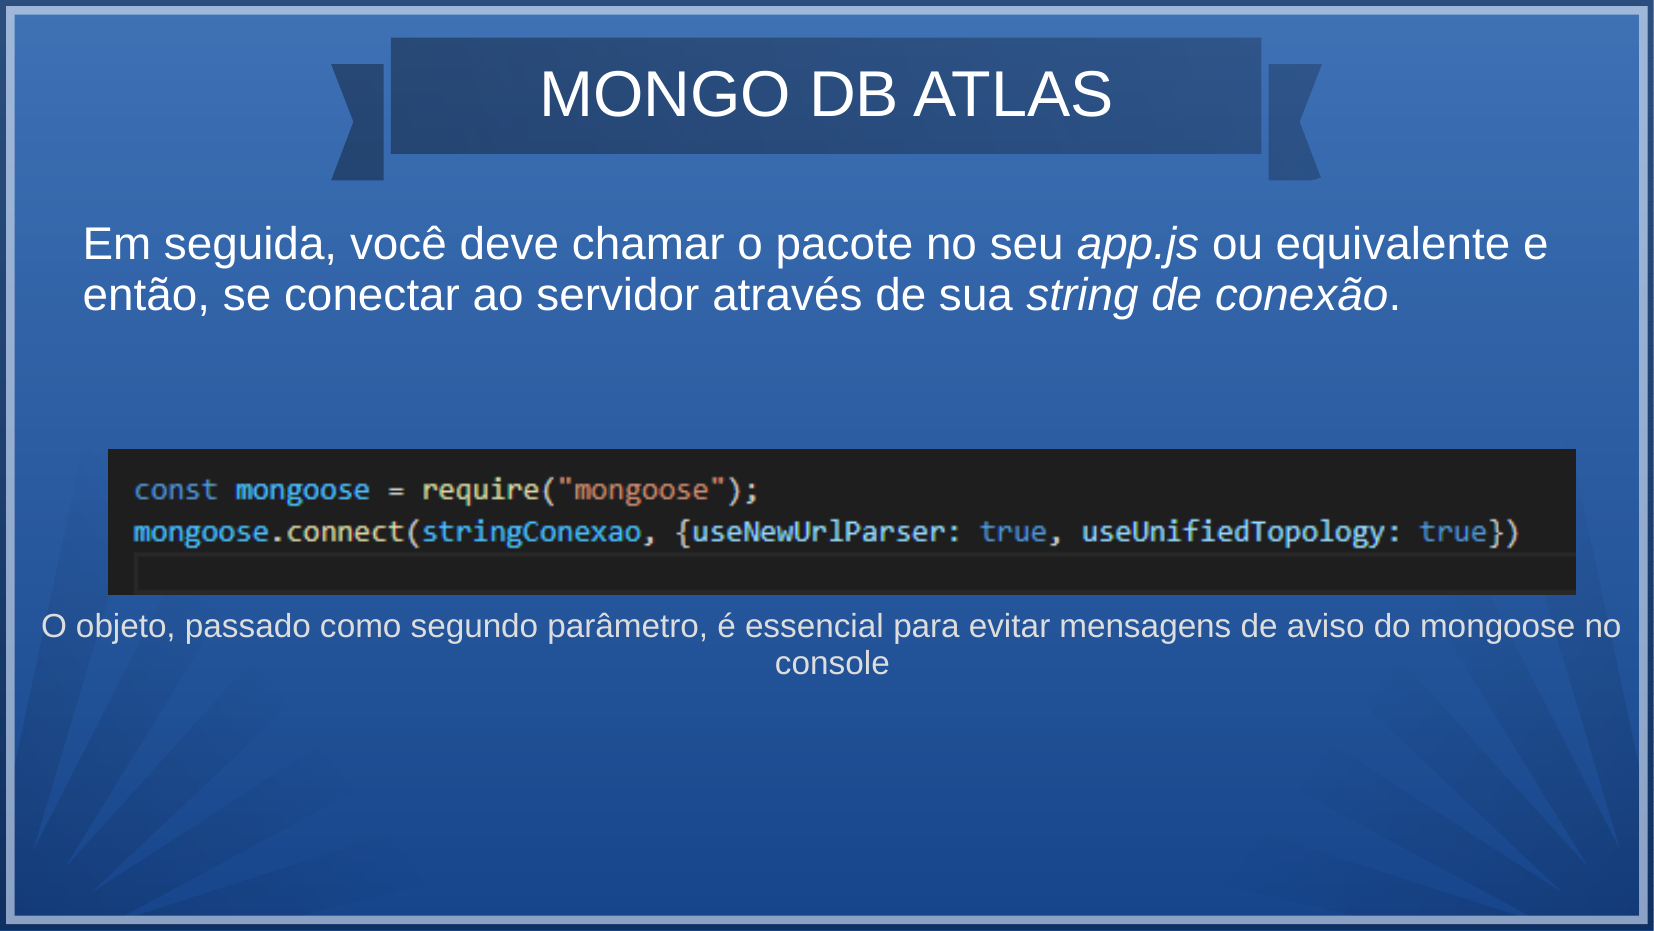

# MONGO DB ATLAS
Em seguida, você deve chamar o pacote no seu app.js ou equivalente e então, se conectar ao servidor através de sua string de conexão.
O objeto, passado como segundo parâmetro, é essencial para evitar mensagens de aviso do mongoose no console